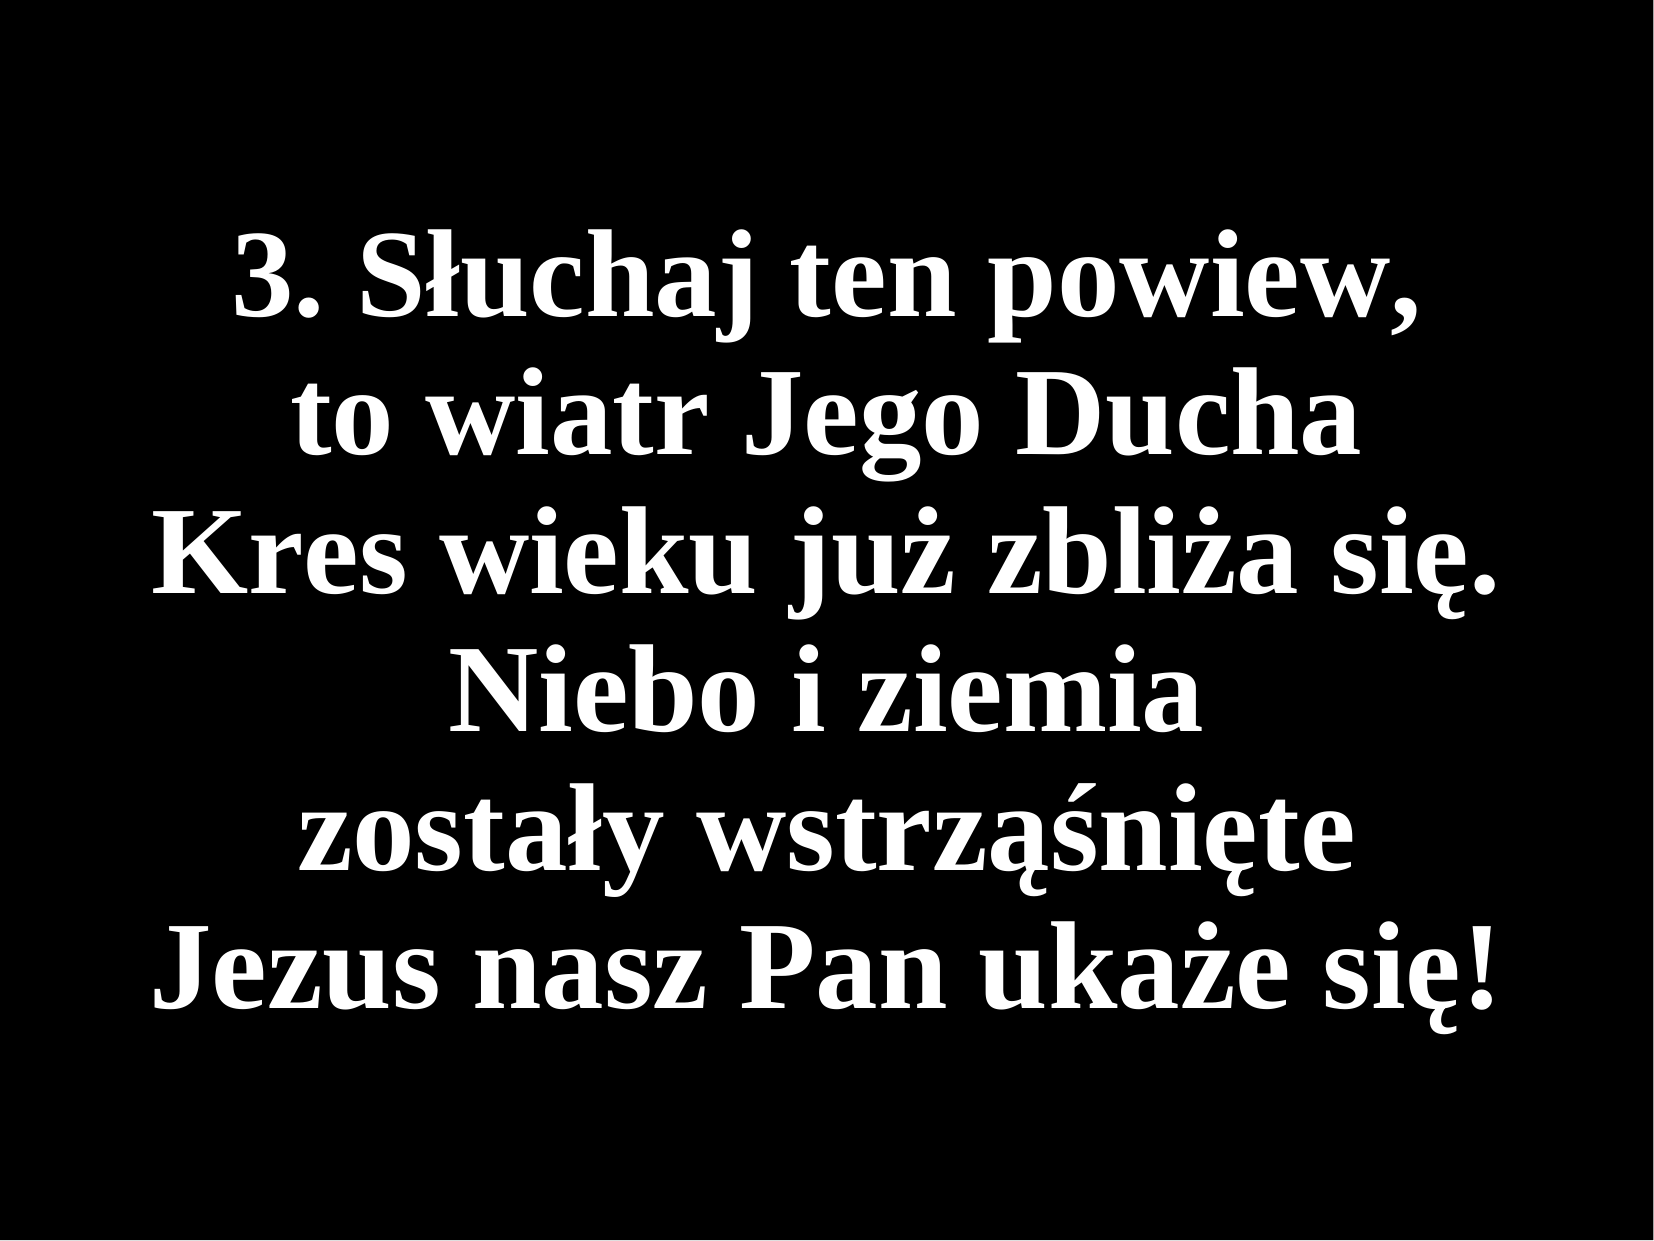

# 3. Słuchaj ten powiew, to wiatr Jego Ducha Kres wieku już zbliża się. Niebo i ziemia zostały wstrząśnięte Jezus nasz Pan ukaże się!